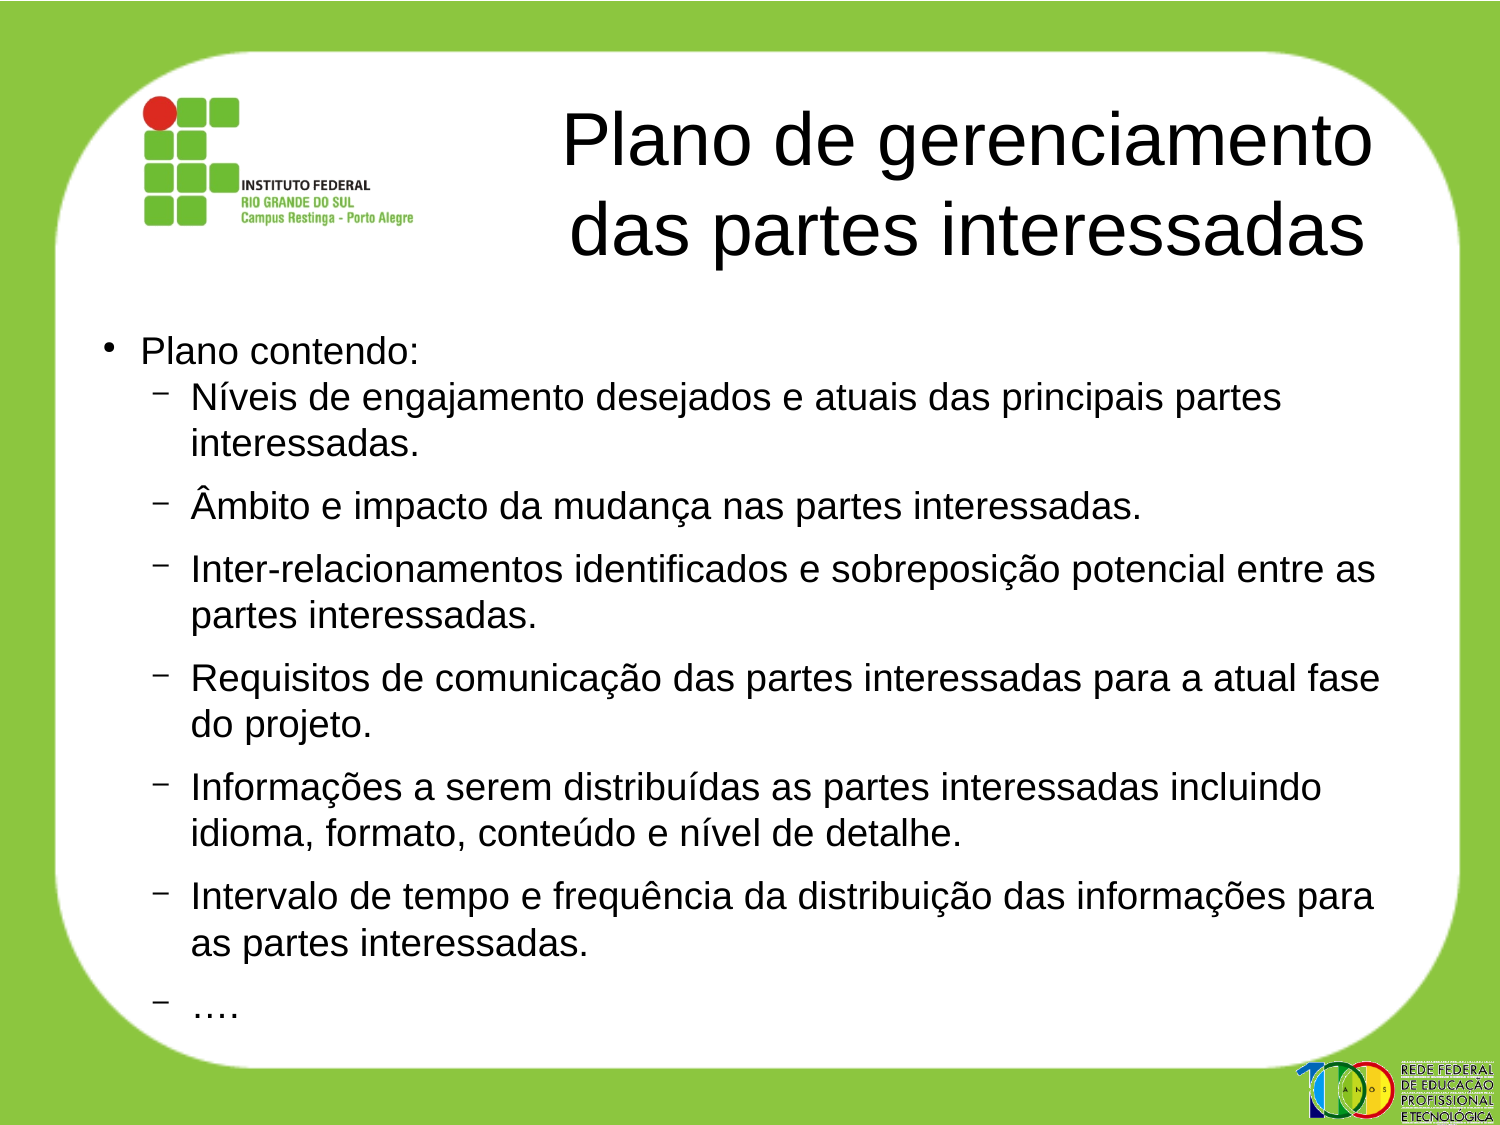

# Plano de gerenciamento das partes interessadas
Plano contendo:
Níveis de engajamento desejados e atuais das principais partes interessadas.
Âmbito e impacto da mudança nas partes interessadas.
Inter-relacionamentos identificados e sobreposição potencial entre as partes interessadas.
Requisitos de comunicação das partes interessadas para a atual fase do projeto.
Informações a serem distribuídas as partes interessadas incluindo idioma, formato, conteúdo e nível de detalhe.
Intervalo de tempo e frequência da distribuição das informações para as partes interessadas.
….